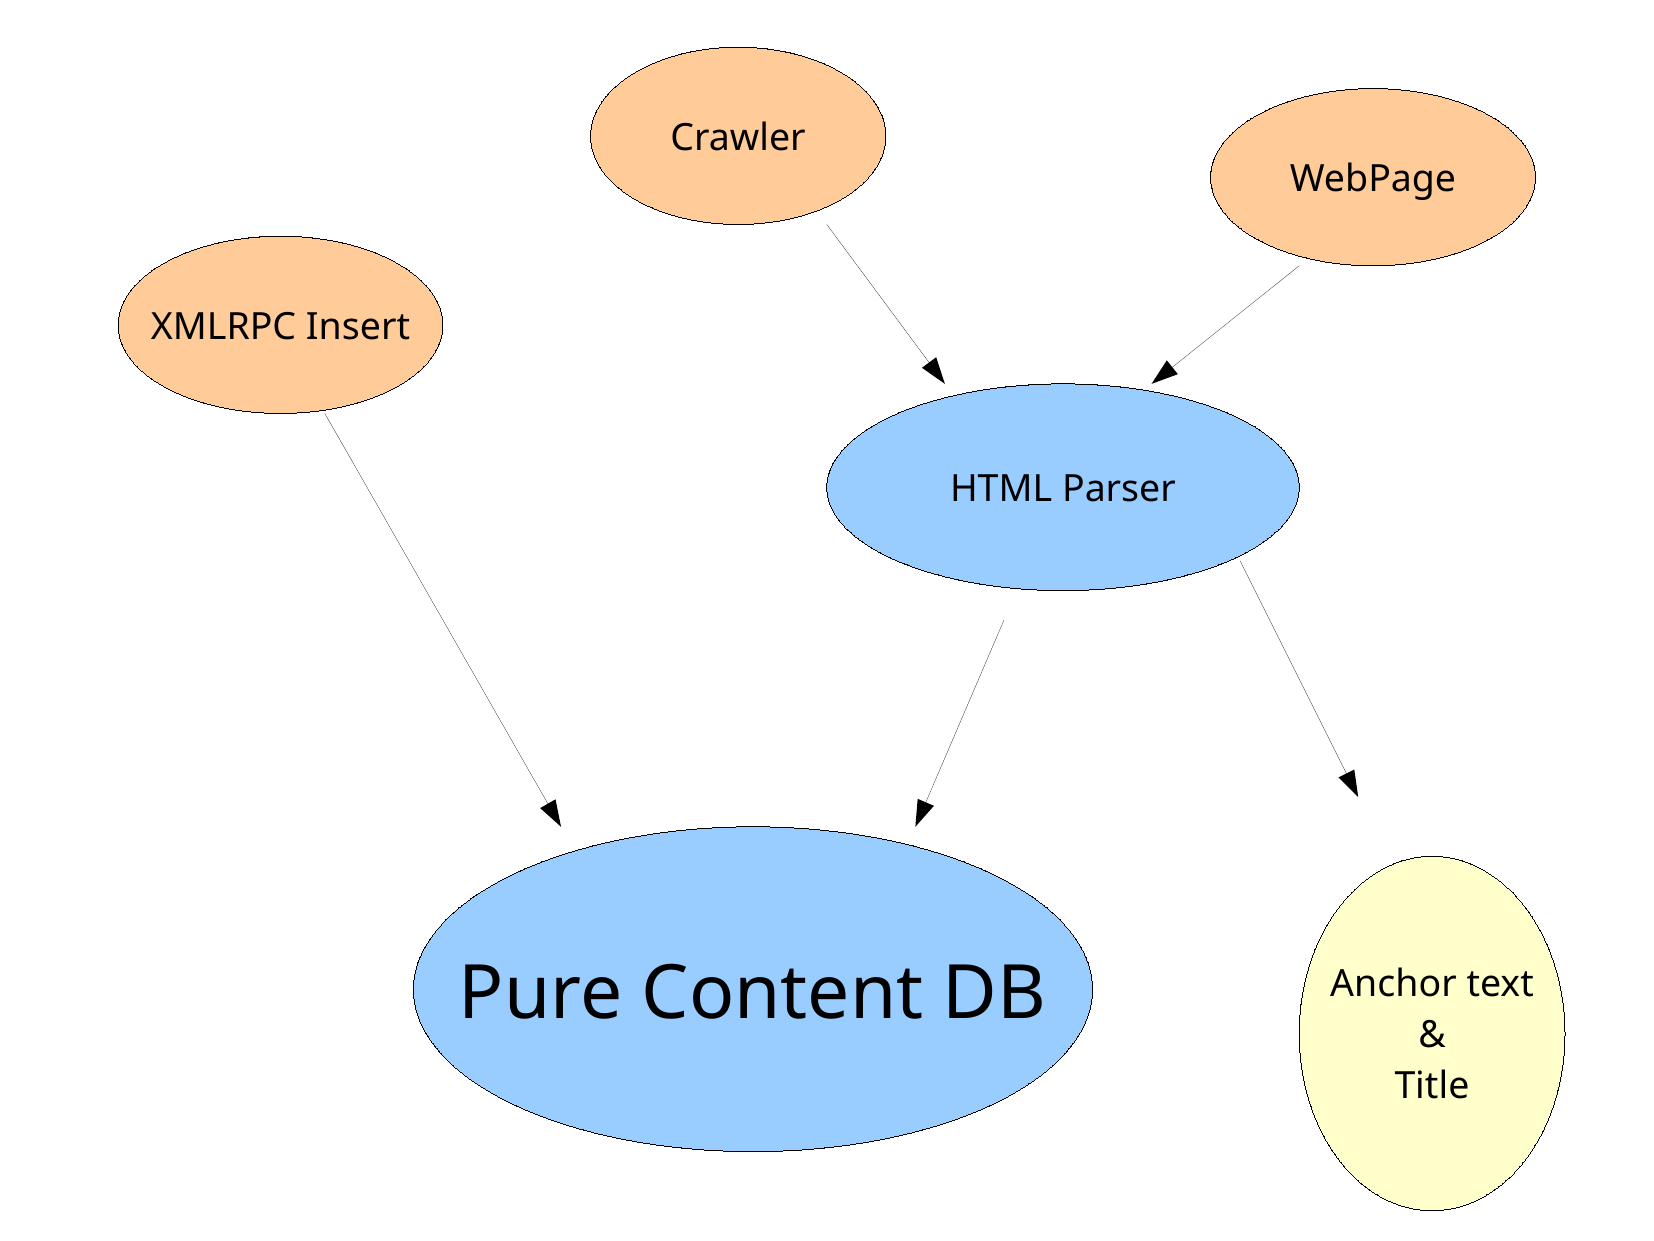

Crawler
WebPage
XMLRPC Insert
HTML Parser
Pure Content DB
Anchor text
&
Title